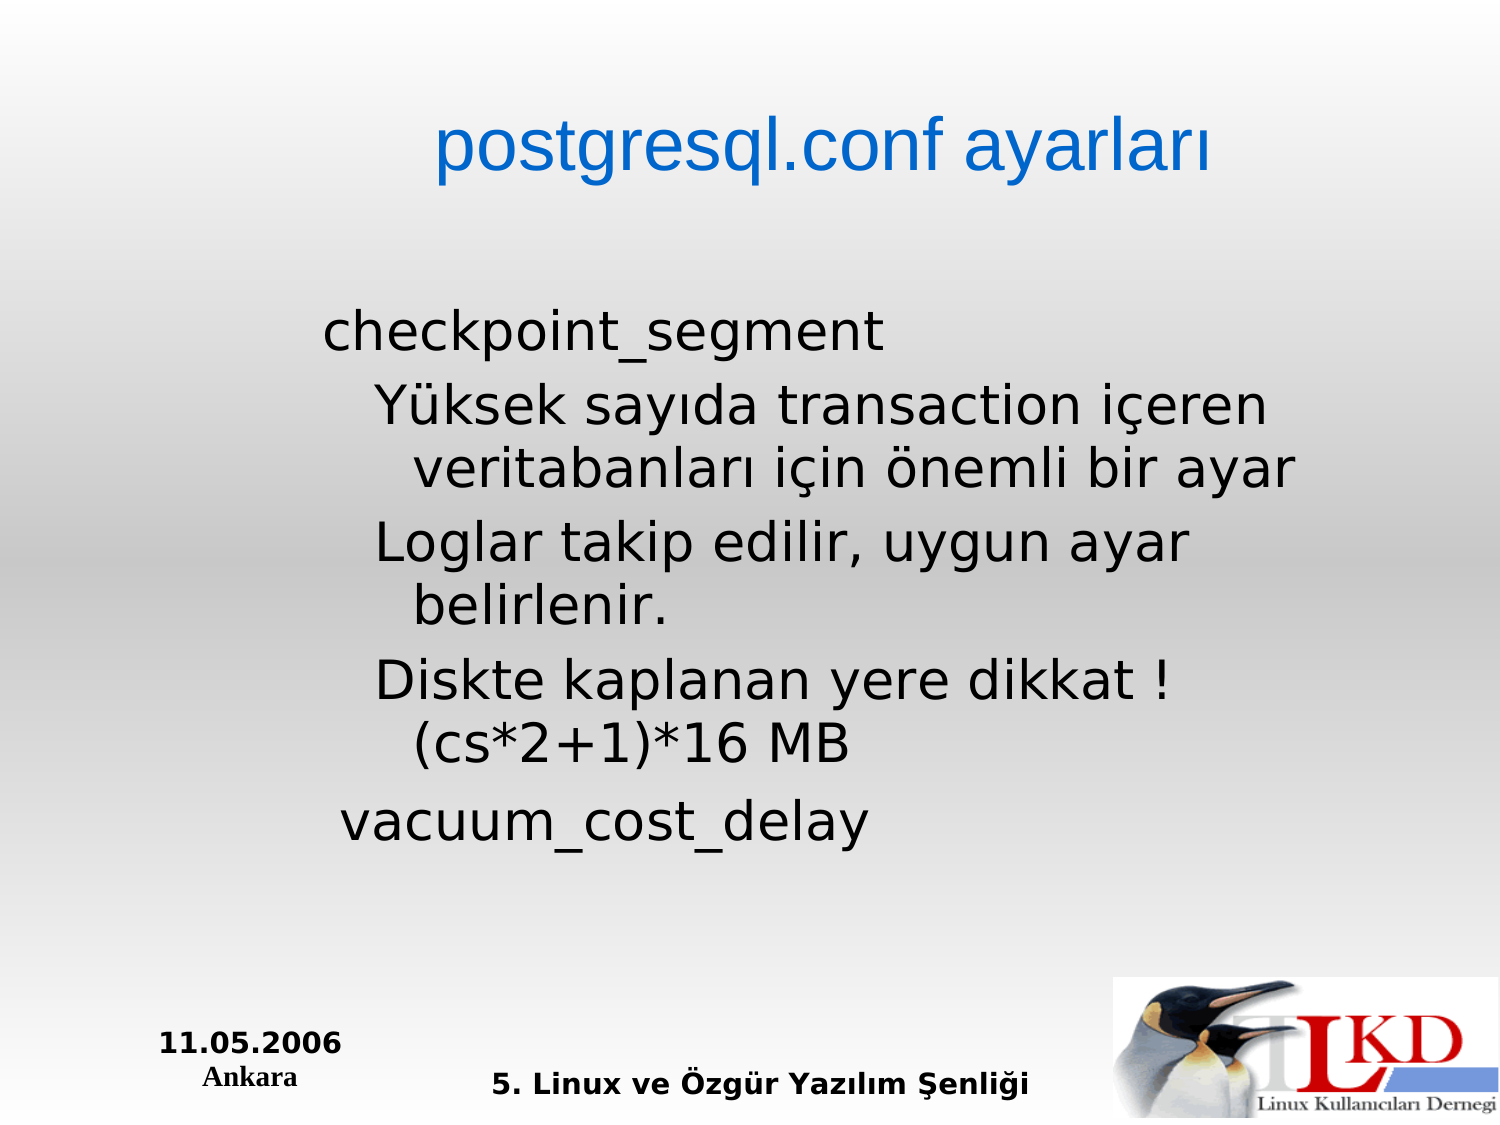

# postgresql.conf ayarları
checkpoint_segment
Yüksek sayıda transaction içeren veritabanları için önemli bir ayar
Loglar takip edilir, uygun ayar belirlenir.
Diskte kaplanan yere dikkat ! (cs*2+1)*16 MB
 vacuum_cost_delay